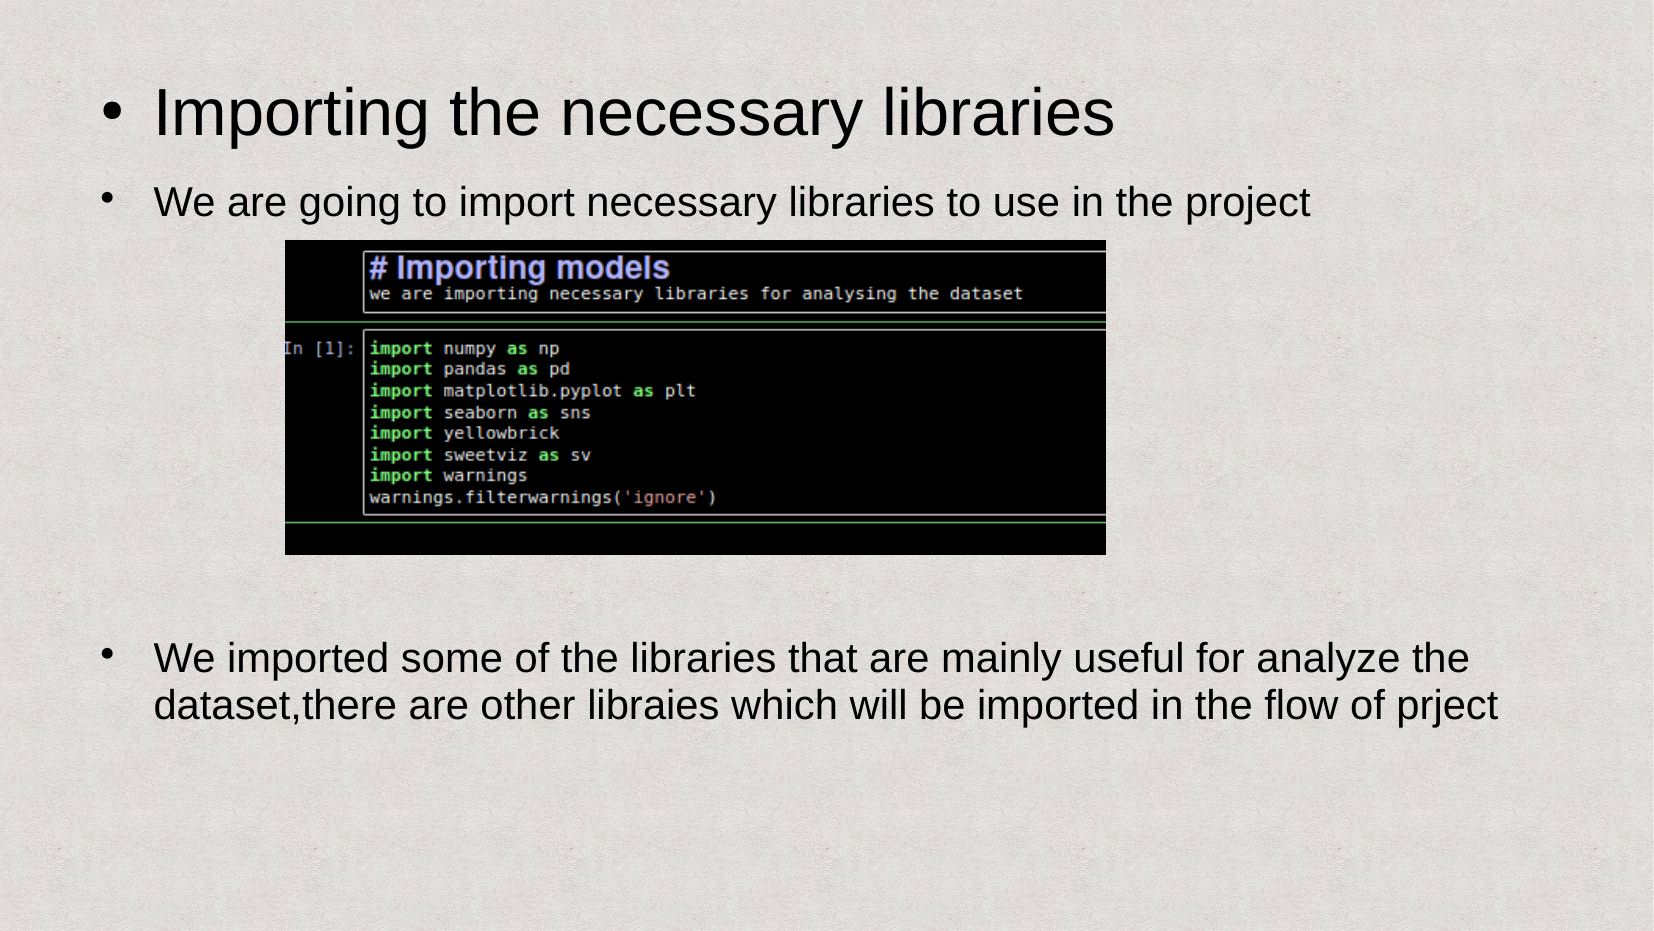

# Importing the necessary libraries
We are going to import necessary libraries to use in the project
We imported some of the libraries that are mainly useful for analyze the dataset,there are other libraies which will be imported in the flow of prject